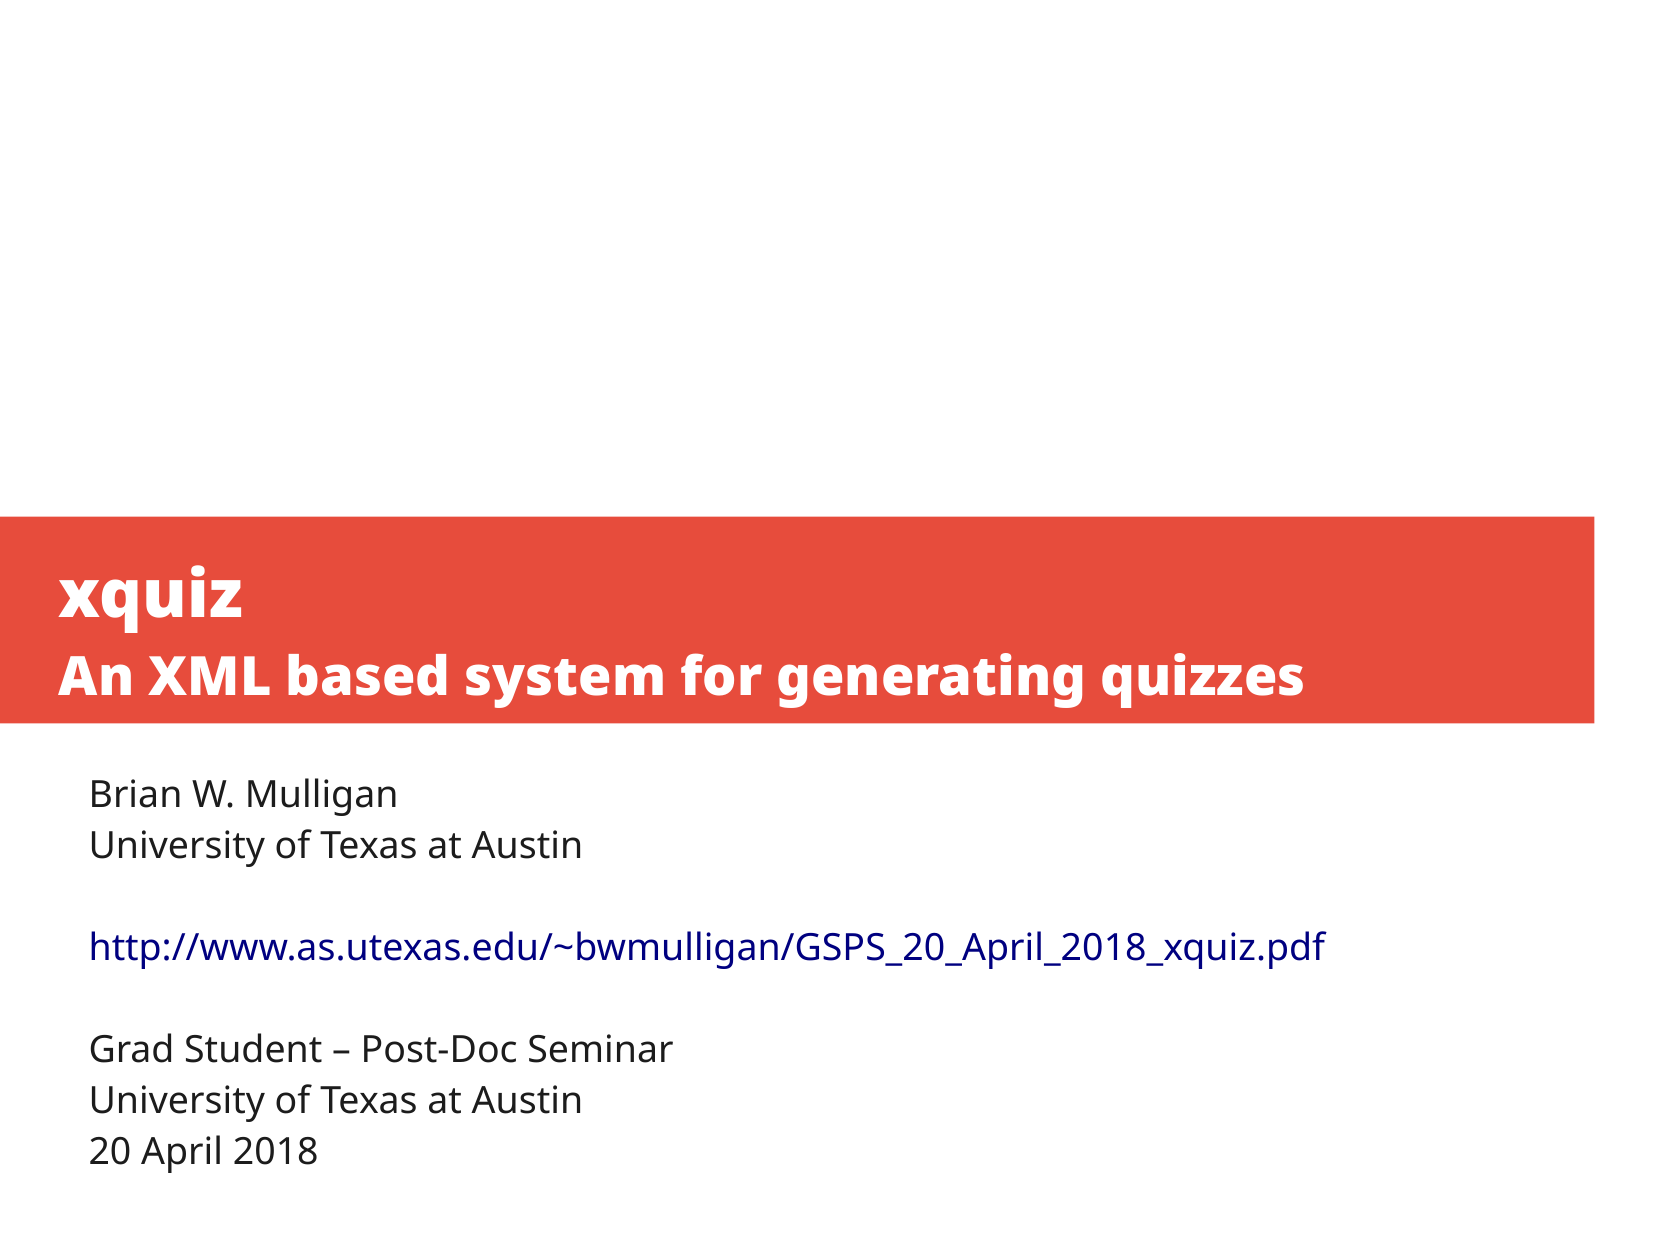

# xquiz An XML based system for generating quizzes
Brian W. Mulligan
University of Texas at Austin
http://www.as.utexas.edu/~bwmulligan/GSPS_20_April_2018_xquiz.pdf
Grad Student – Post-Doc Seminar
University of Texas at Austin
20 April 2018